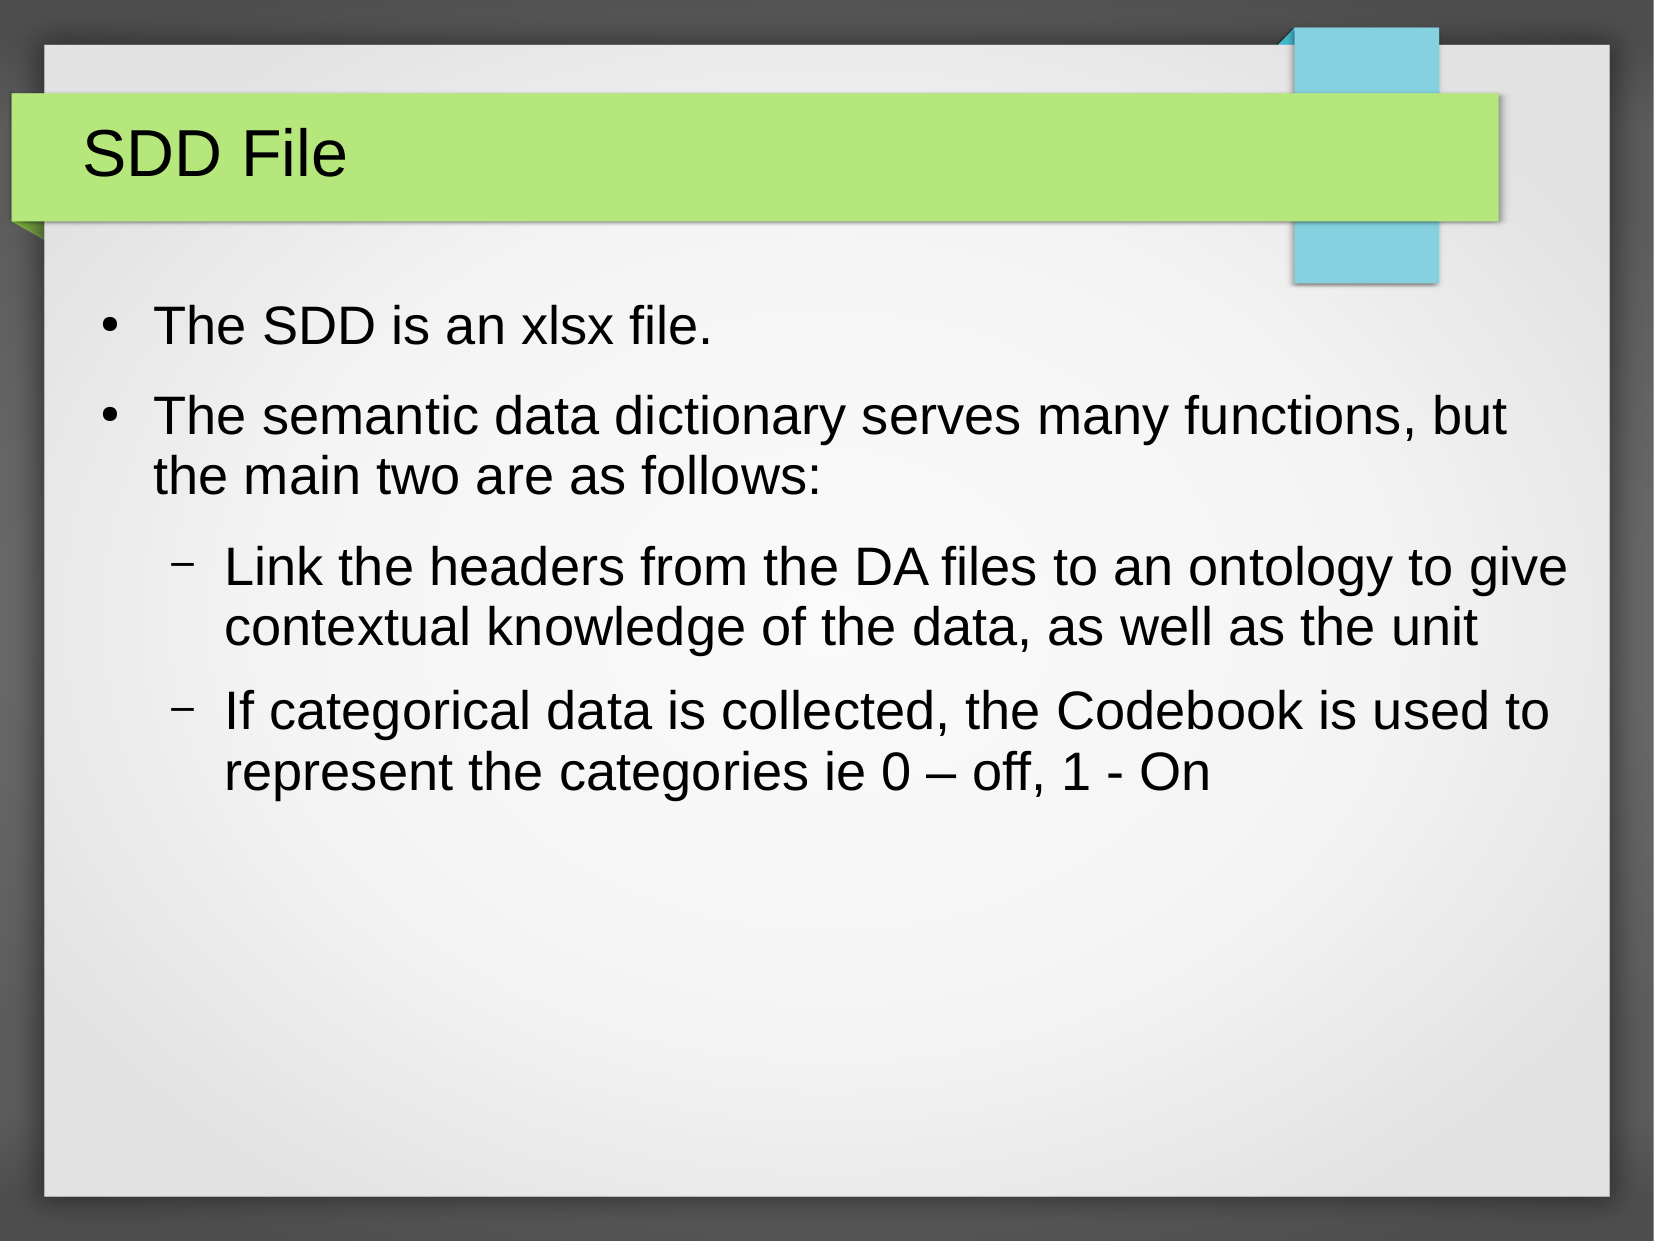

# SDD File
The SDD is an xlsx file.
The semantic data dictionary serves many functions, but the main two are as follows:
Link the headers from the DA files to an ontology to give contextual knowledge of the data, as well as the unit
If categorical data is collected, the Codebook is used to represent the categories ie 0 – off, 1 - On